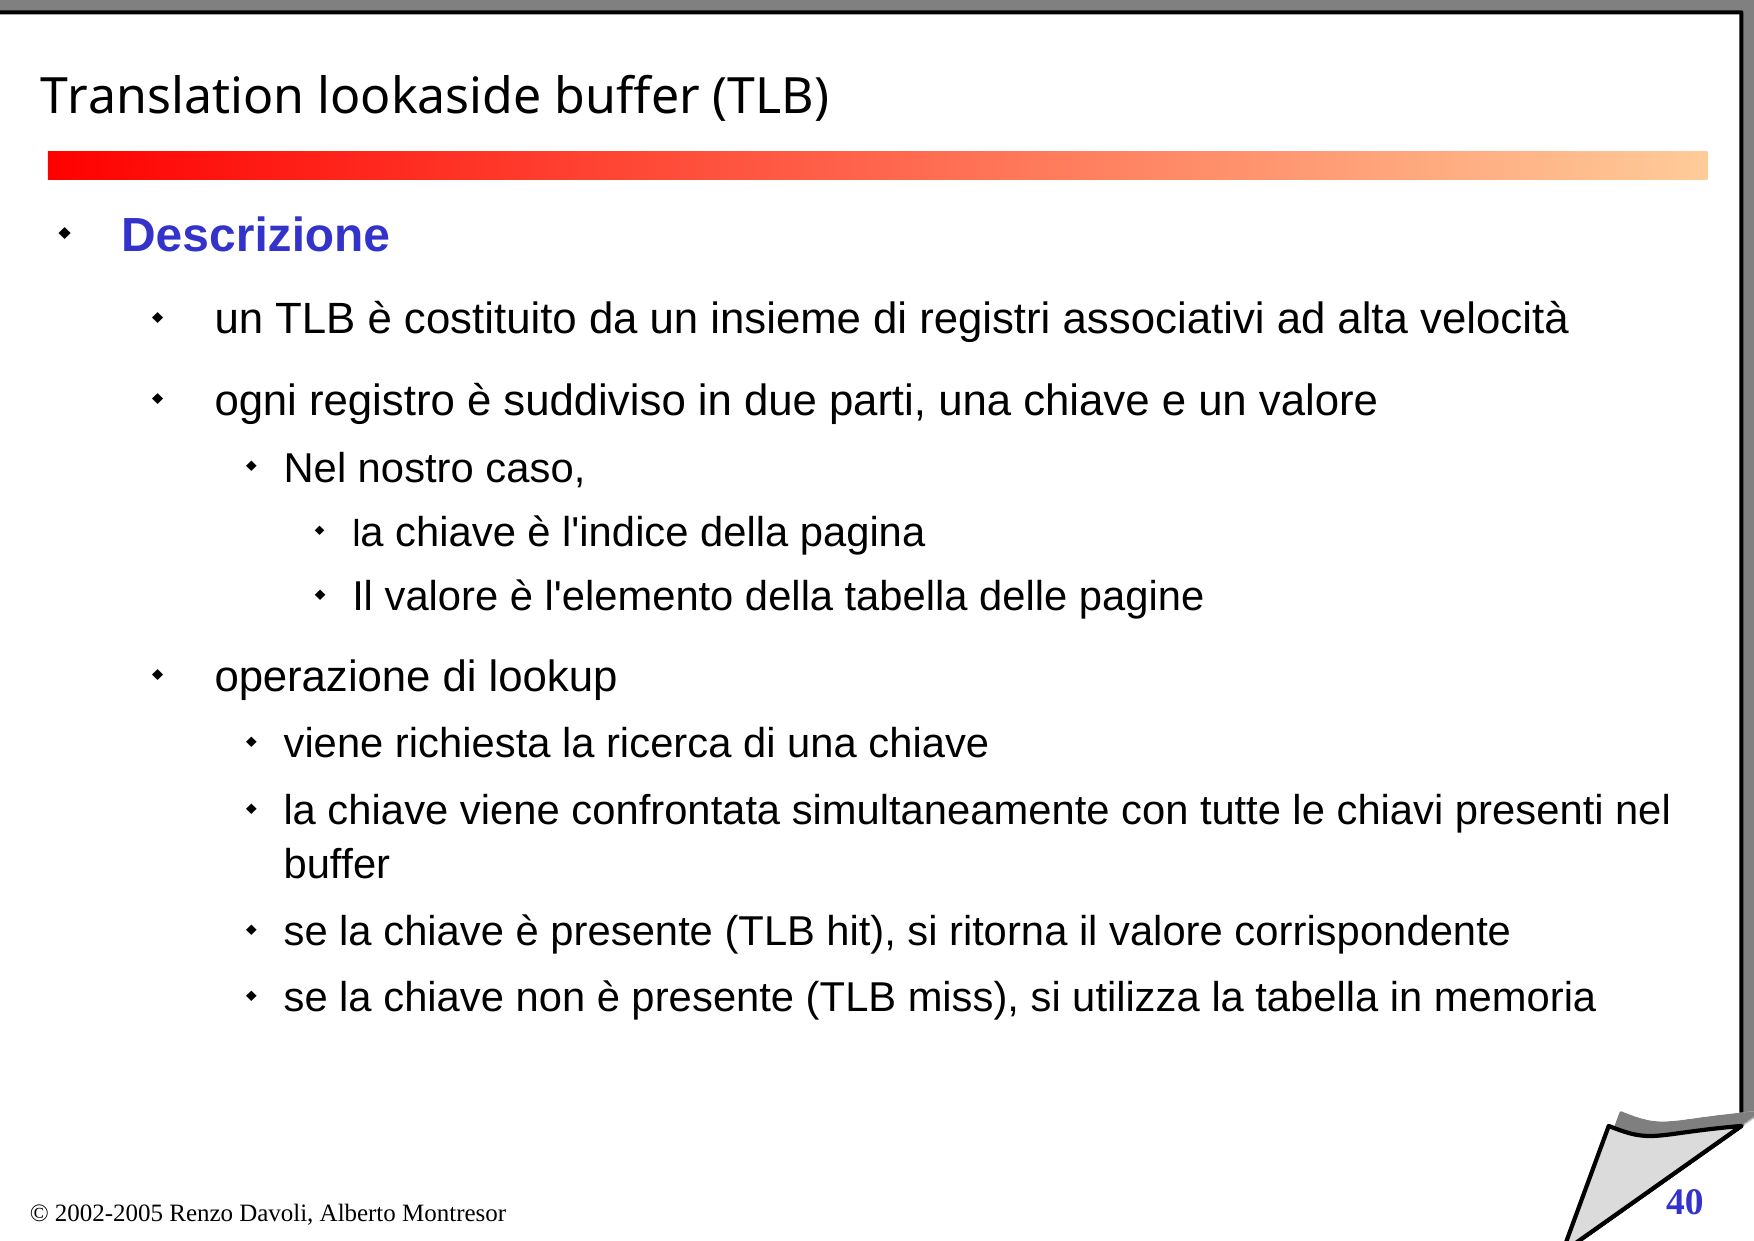

# Translation lookaside buffer (TLB)
Descrizione
un TLB è costituito da un insieme di registri associativi ad alta velocità
ogni registro è suddiviso in due parti, una chiave e un valore
Nel nostro caso,
la chiave è l'indice della pagina
Il valore è l'elemento della tabella delle pagine
operazione di lookup
viene richiesta la ricerca di una chiave
la chiave viene confrontata simultaneamente con tutte le chiavi presenti nel buffer
se la chiave è presente (TLB hit), si ritorna il valore corrispondente
se la chiave non è presente (TLB miss), si utilizza la tabella in memoria